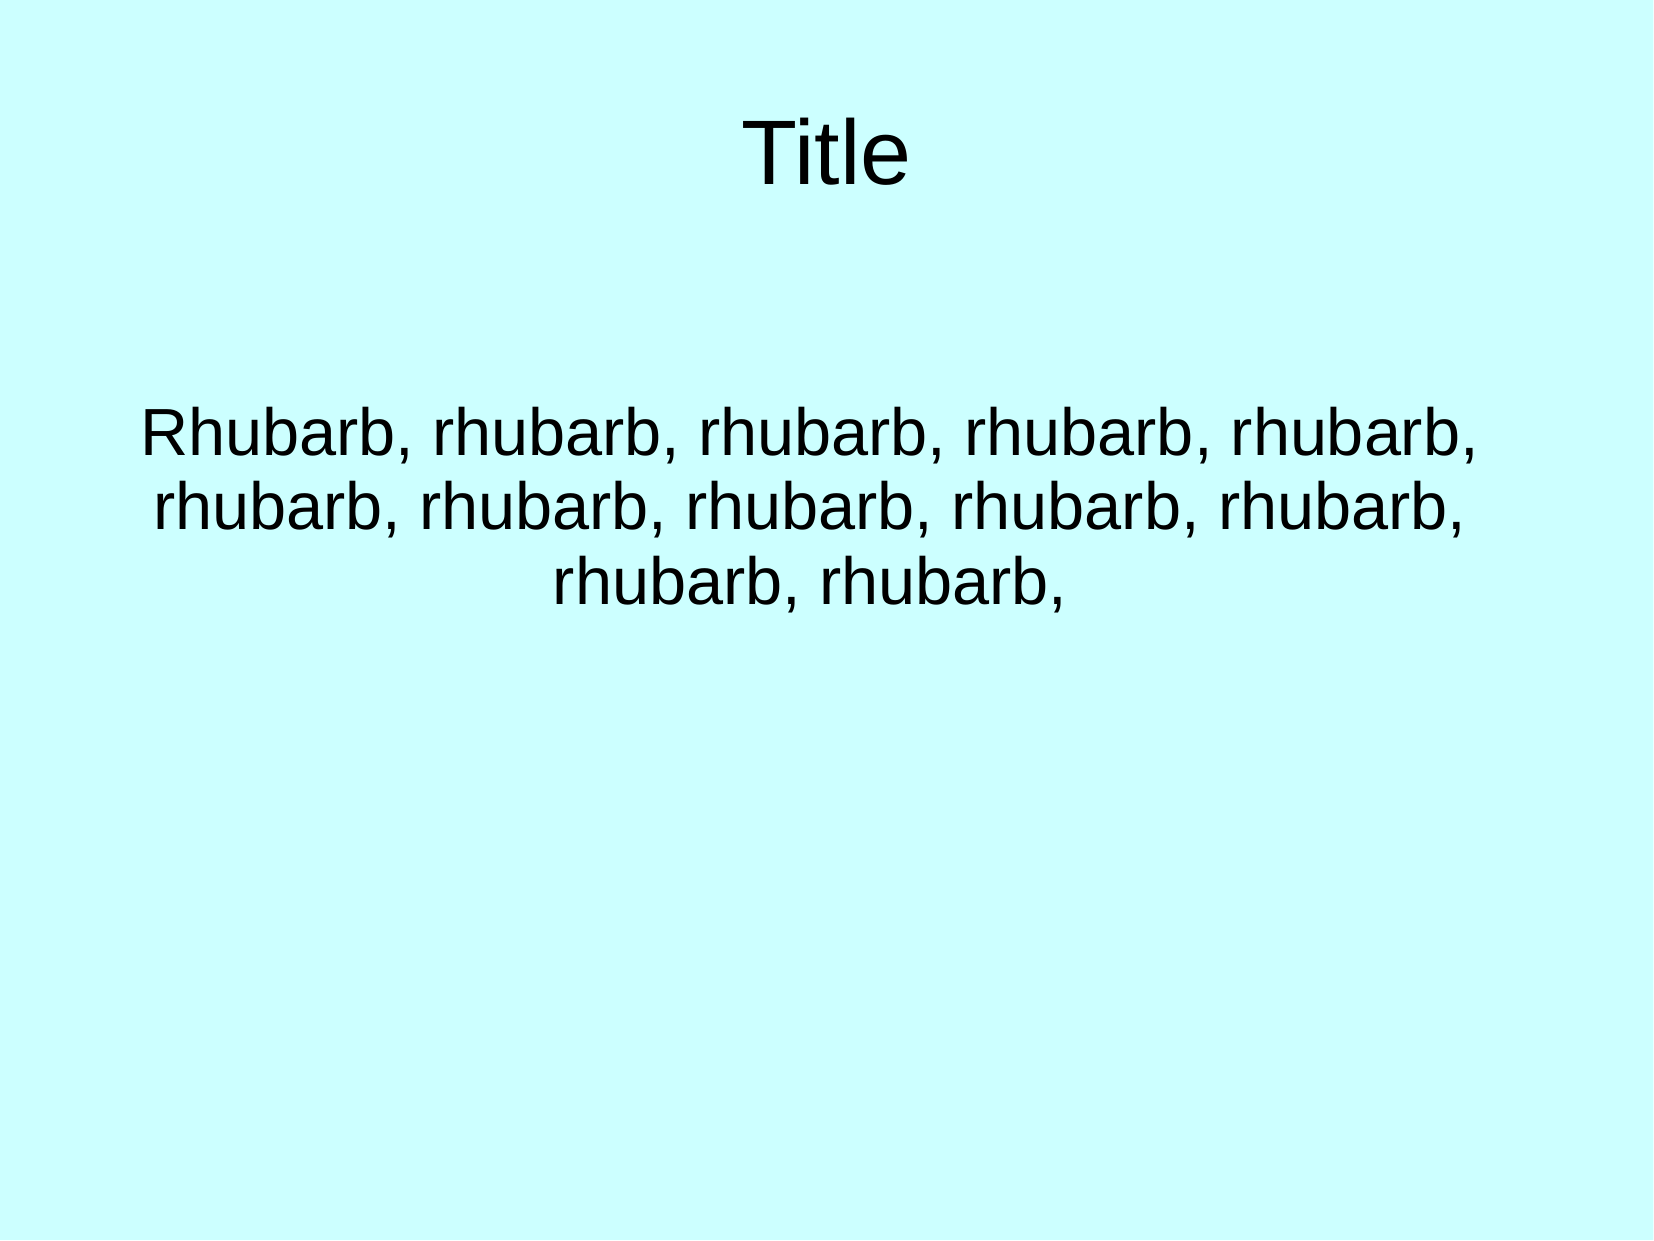

# Title
Rhubarb, rhubarb, rhubarb, rhubarb, rhubarb, rhubarb, rhubarb, rhubarb, rhubarb, rhubarb, rhubarb, rhubarb,